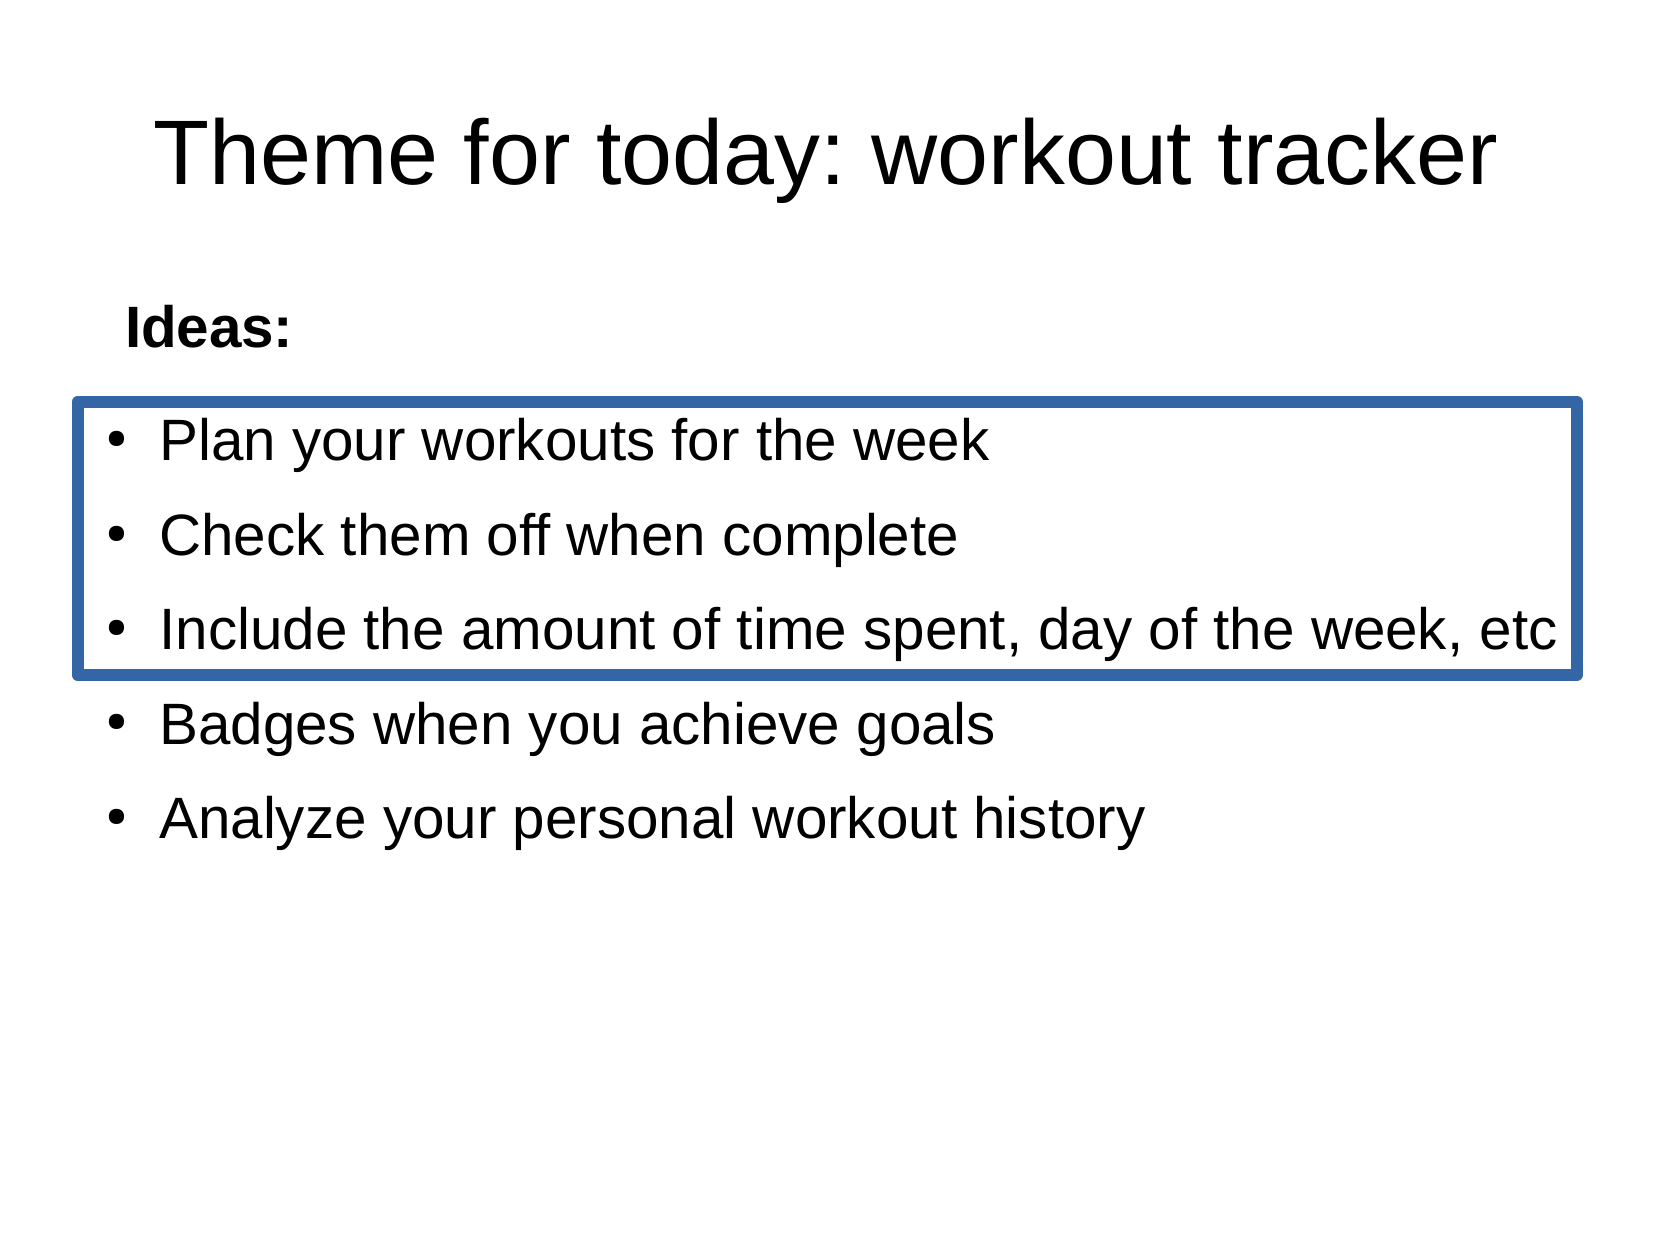

# Theme for today: workout tracker
Ideas:
Plan your workouts for the week
Check them off when complete
Include the amount of time spent, day of the week, etc
Badges when you achieve goals
Analyze your personal workout history